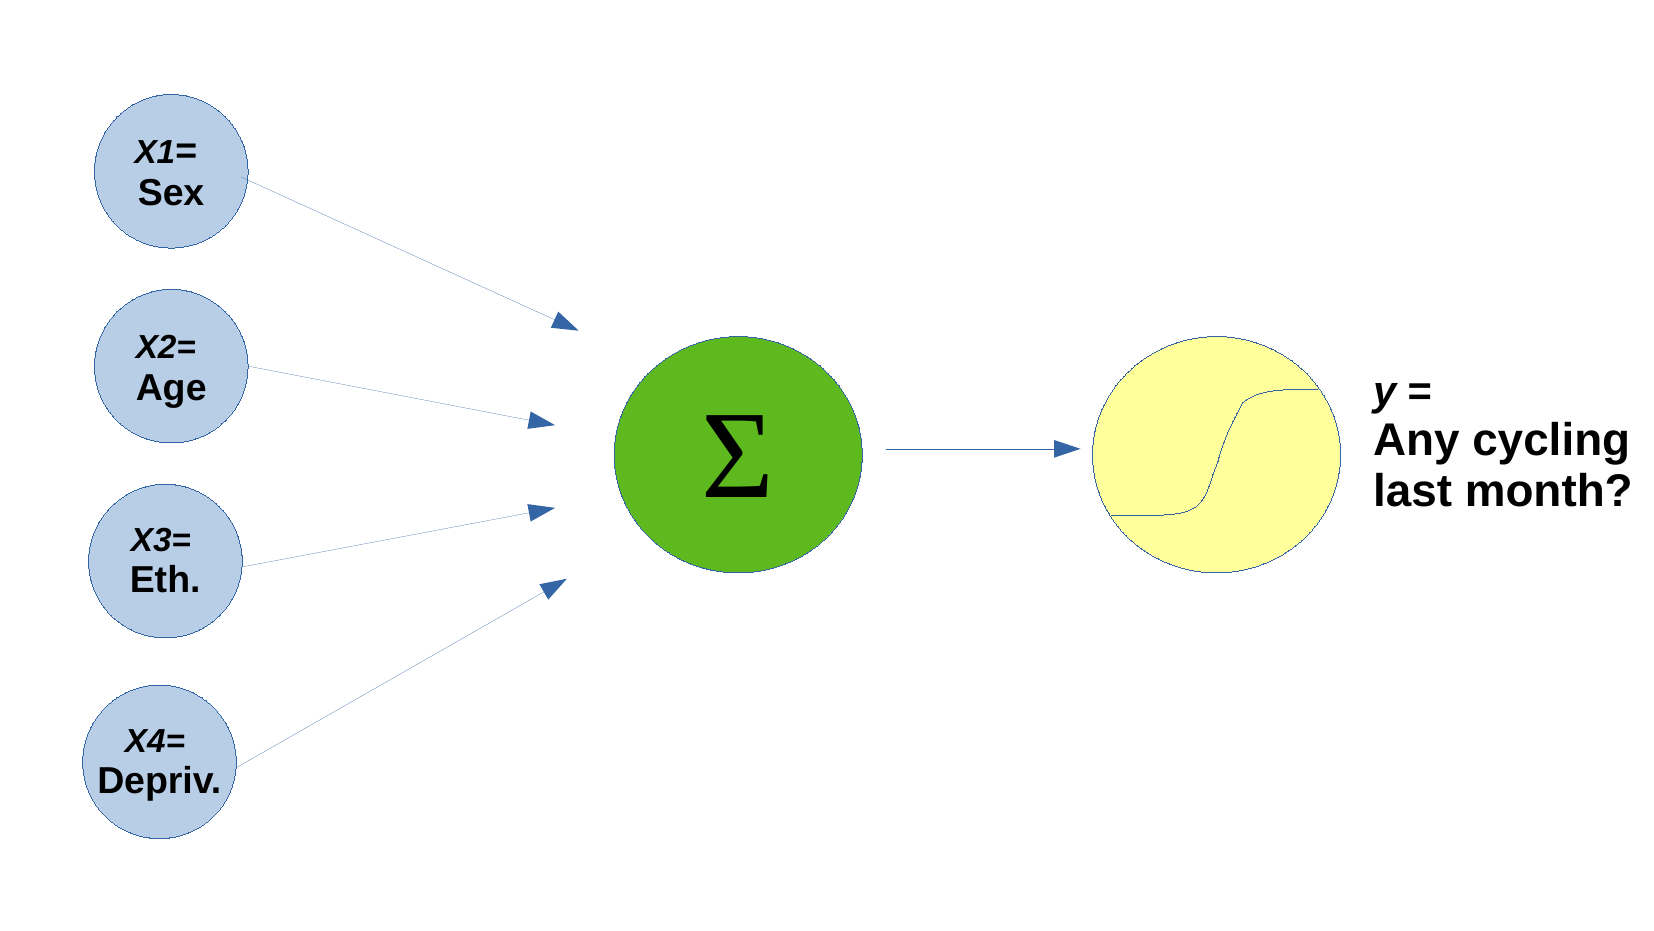

X1=
Sex
X2=
Age
Σ
y =
Any cycling last month?
X3=
Eth.
X4=
Depriv.